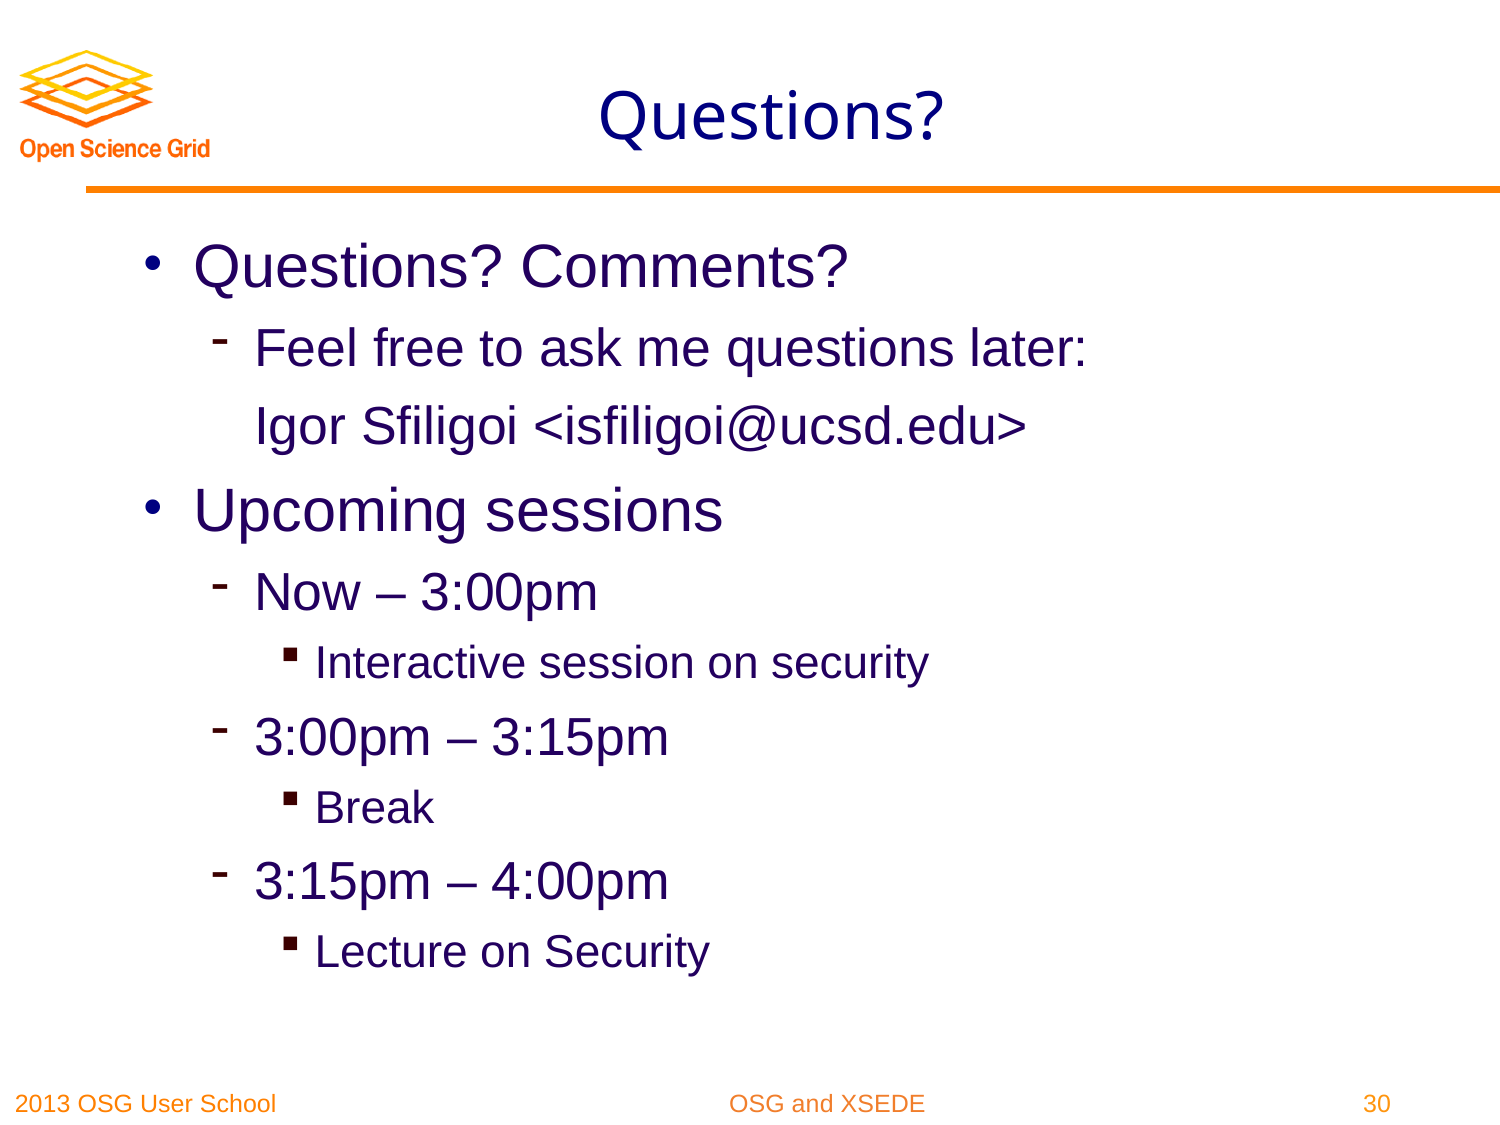

# Questions?
Questions? Comments?
Feel free to ask me questions later:
	Igor Sfiligoi <isfiligoi@ucsd.edu>
Upcoming sessions
Now – 3:00pm
Interactive session on security
3:00pm – 3:15pm
Break
3:15pm – 4:00pm
Lecture on Security
30